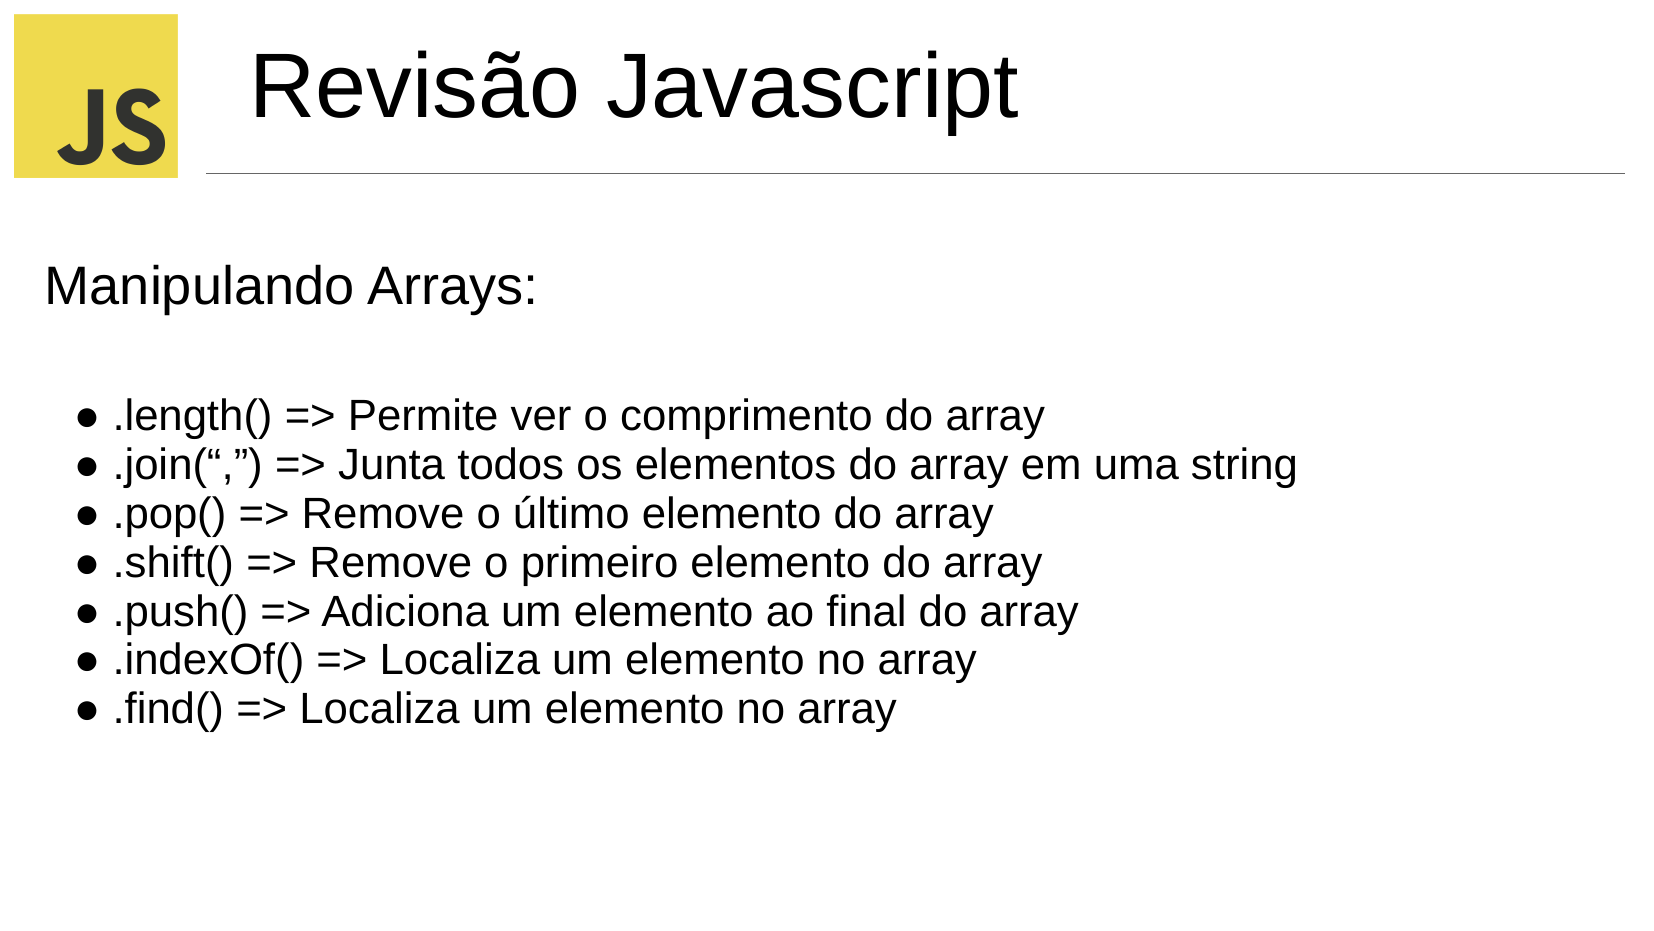

# Revisão Javascript
Manipulando Arrays:
● .length() => Permite ver o comprimento do array
● .join(“,”) => Junta todos os elementos do array em uma string
● .pop() => Remove o último elemento do array
● .shift() => Remove o primeiro elemento do array
● .push() => Adiciona um elemento ao final do array
● .indexOf() => Localiza um elemento no array
● .find() => Localiza um elemento no array